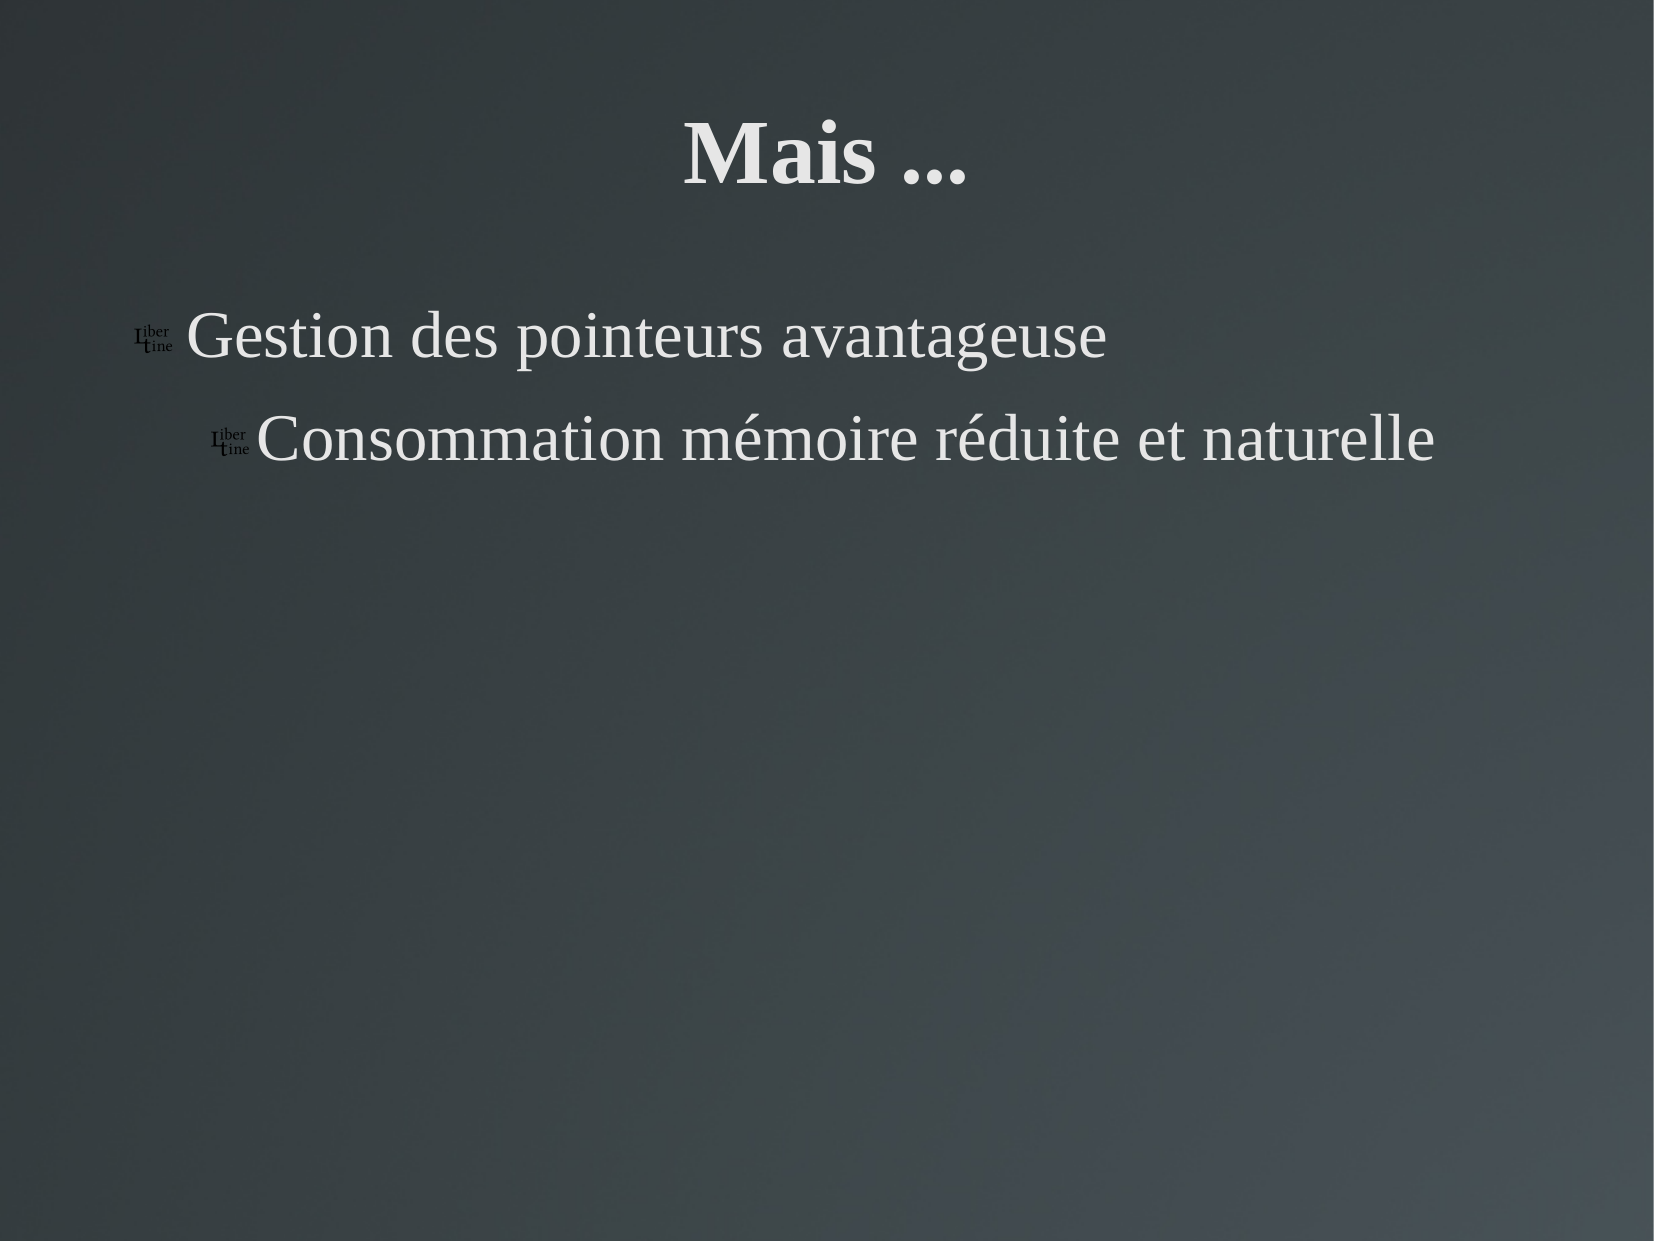

Mais ...
Gestion des pointeurs avantageuse
Consommation mémoire réduite et naturelle